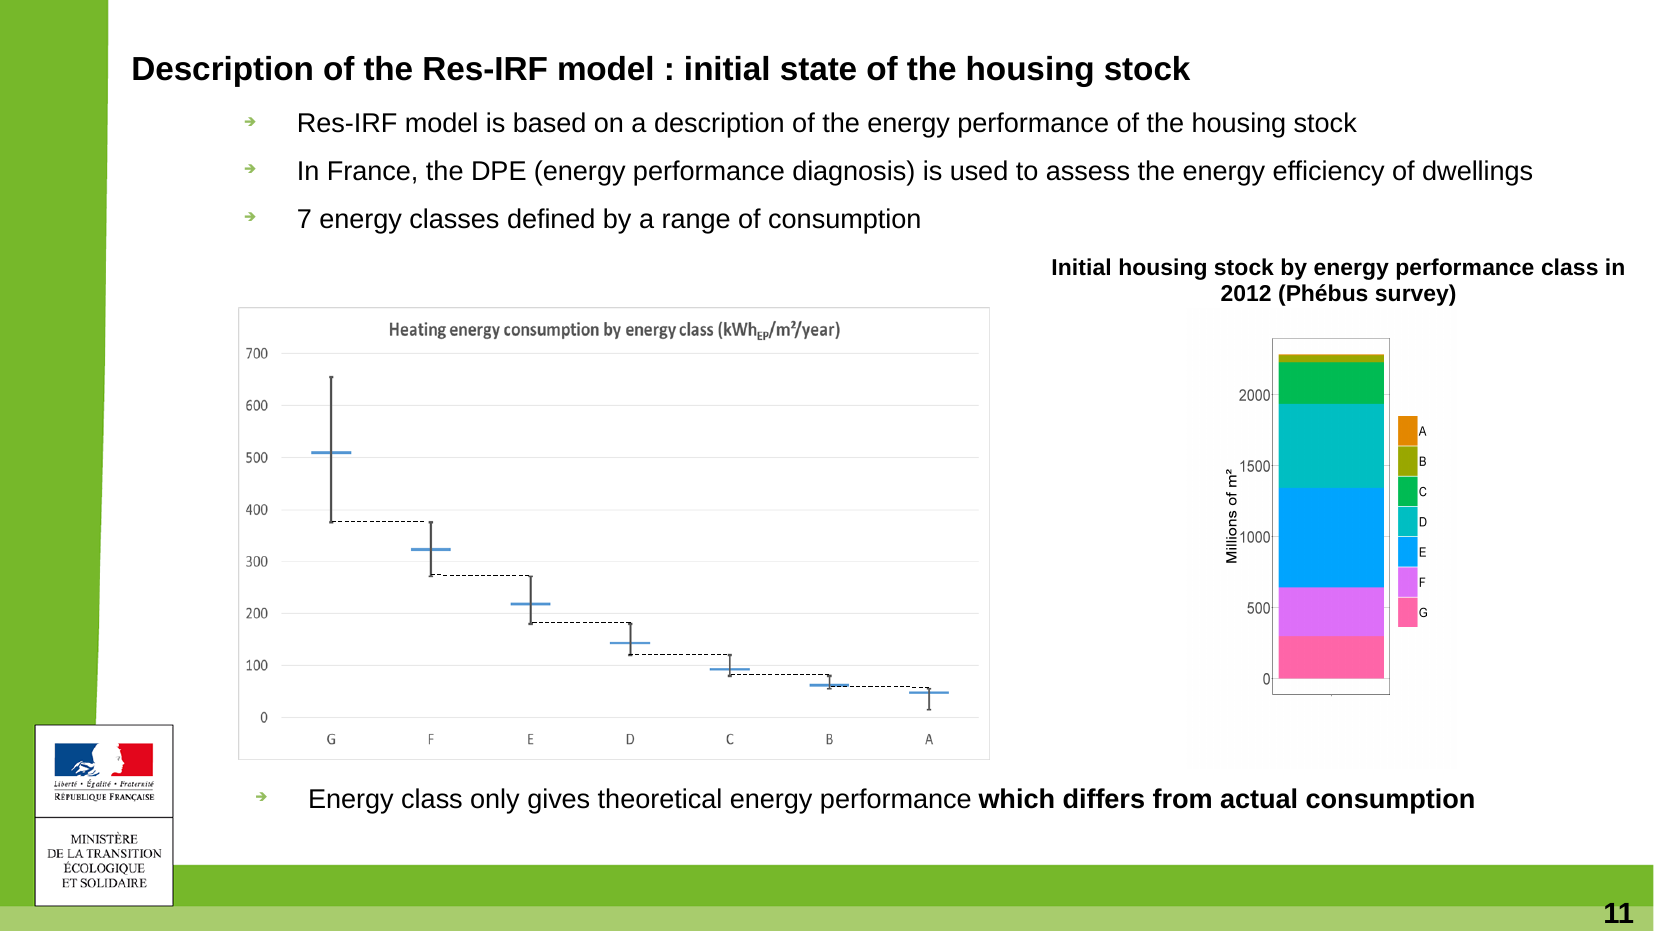

# Description of the Res-IRF model : initial state of the housing stock
Res-IRF model is based on a description of the energy performance of the housing stock
In France, the DPE (energy performance diagnosis) is used to assess the energy efficiency of dwellings
7 energy classes defined by a range of consumption
Initial housing stock by energy performance class in 2012 (Phébus survey)
Energy class only gives theoretical energy performance which differs from actual consumption